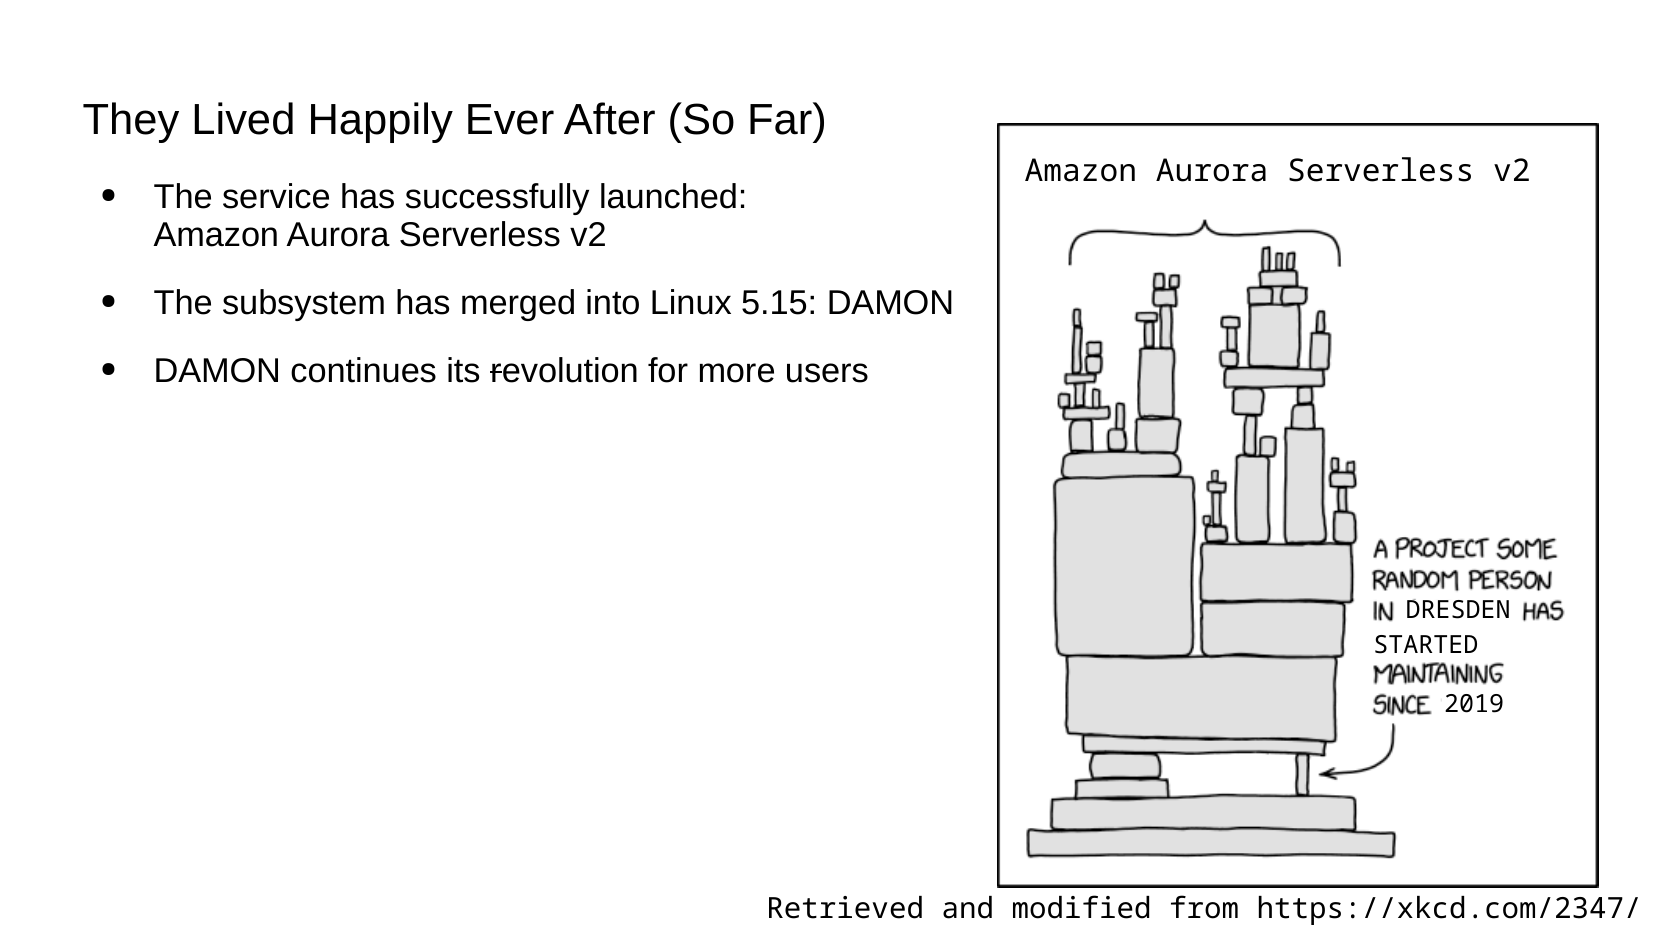

# They Lived Happily Ever After (So Far)
Amazon Aurora Serverless v2
The service has successfully launched:
Amazon Aurora Serverless v2
The subsystem has merged into Linux 5.15: DAMON
DAMON continues its revolution for more users
DRESDEN
STARTED
2019
Retrieved and modified from https://xkcd.com/2347/